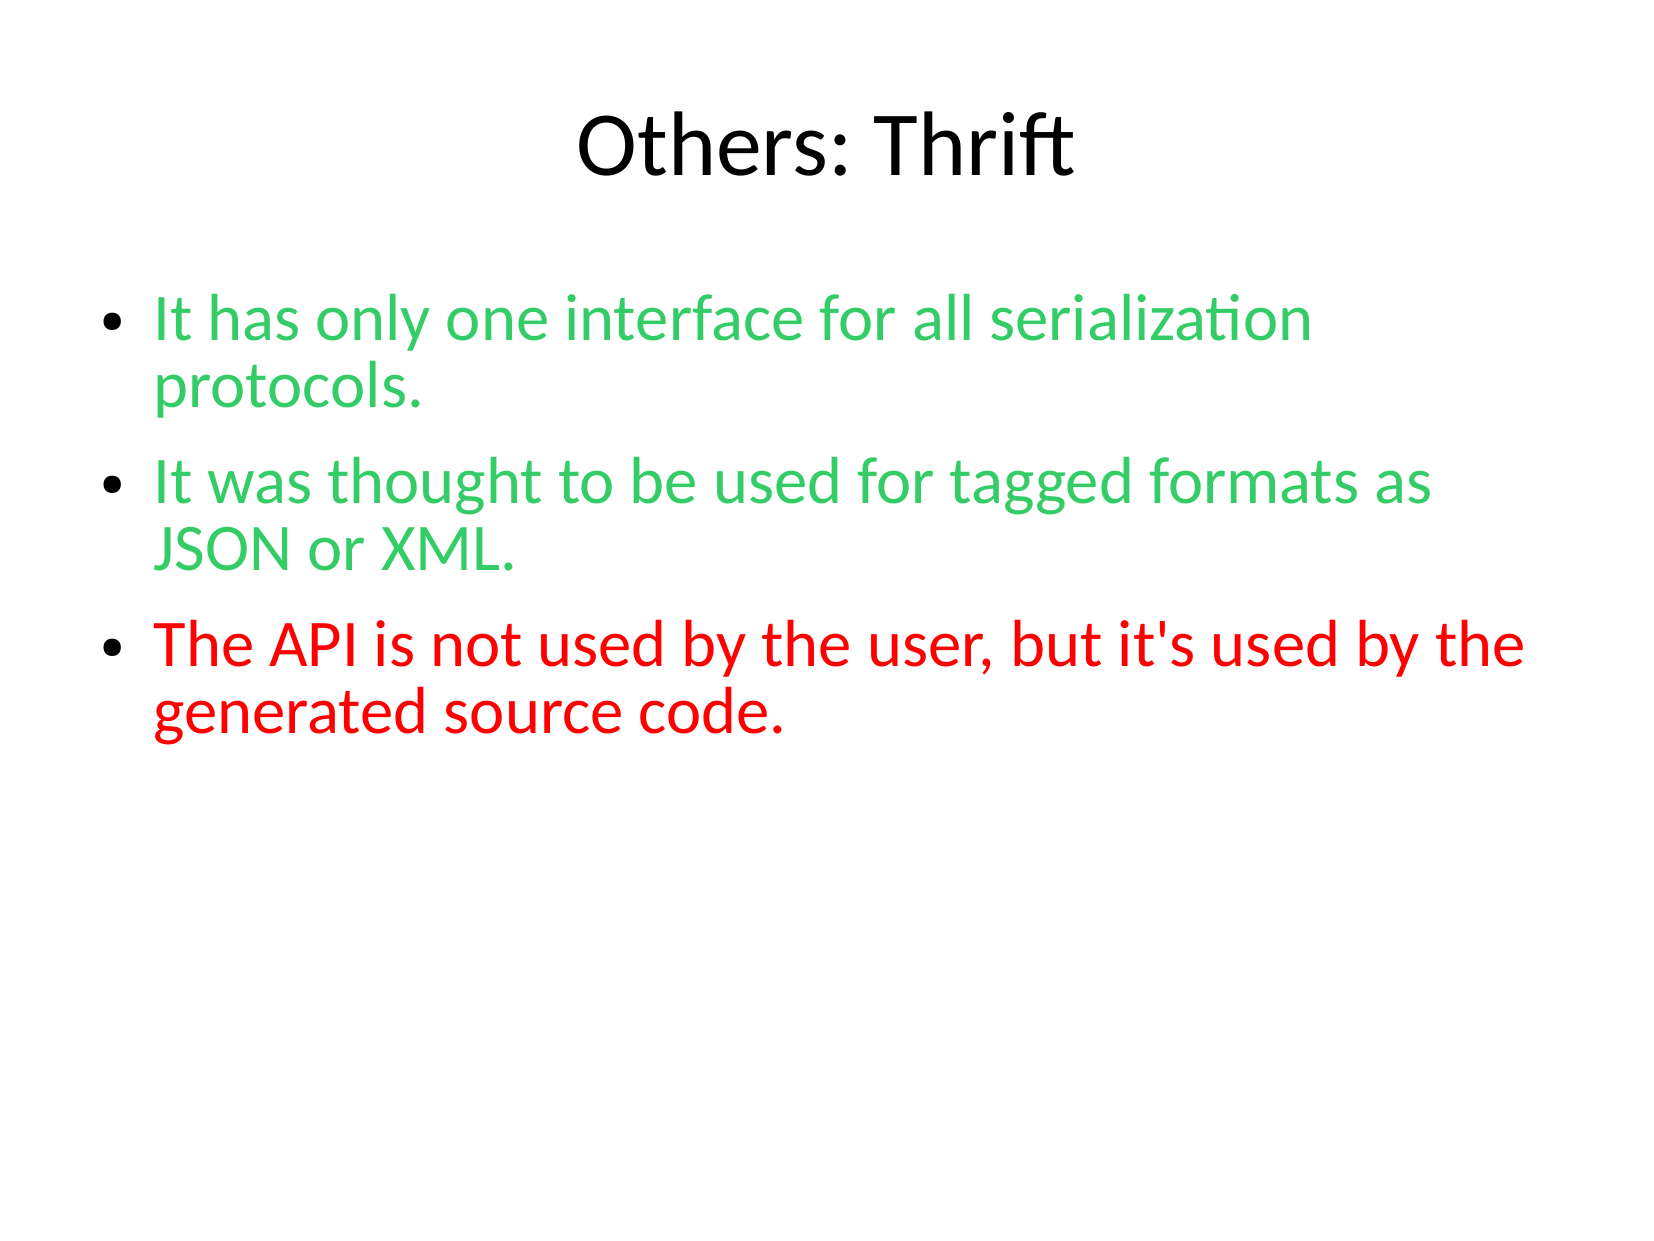

# Others: Thrift
It has only one interface for all serialization protocols.
It was thought to be used for tagged formats as JSON or XML.
The API is not used by the user, but it's used by the generated source code.